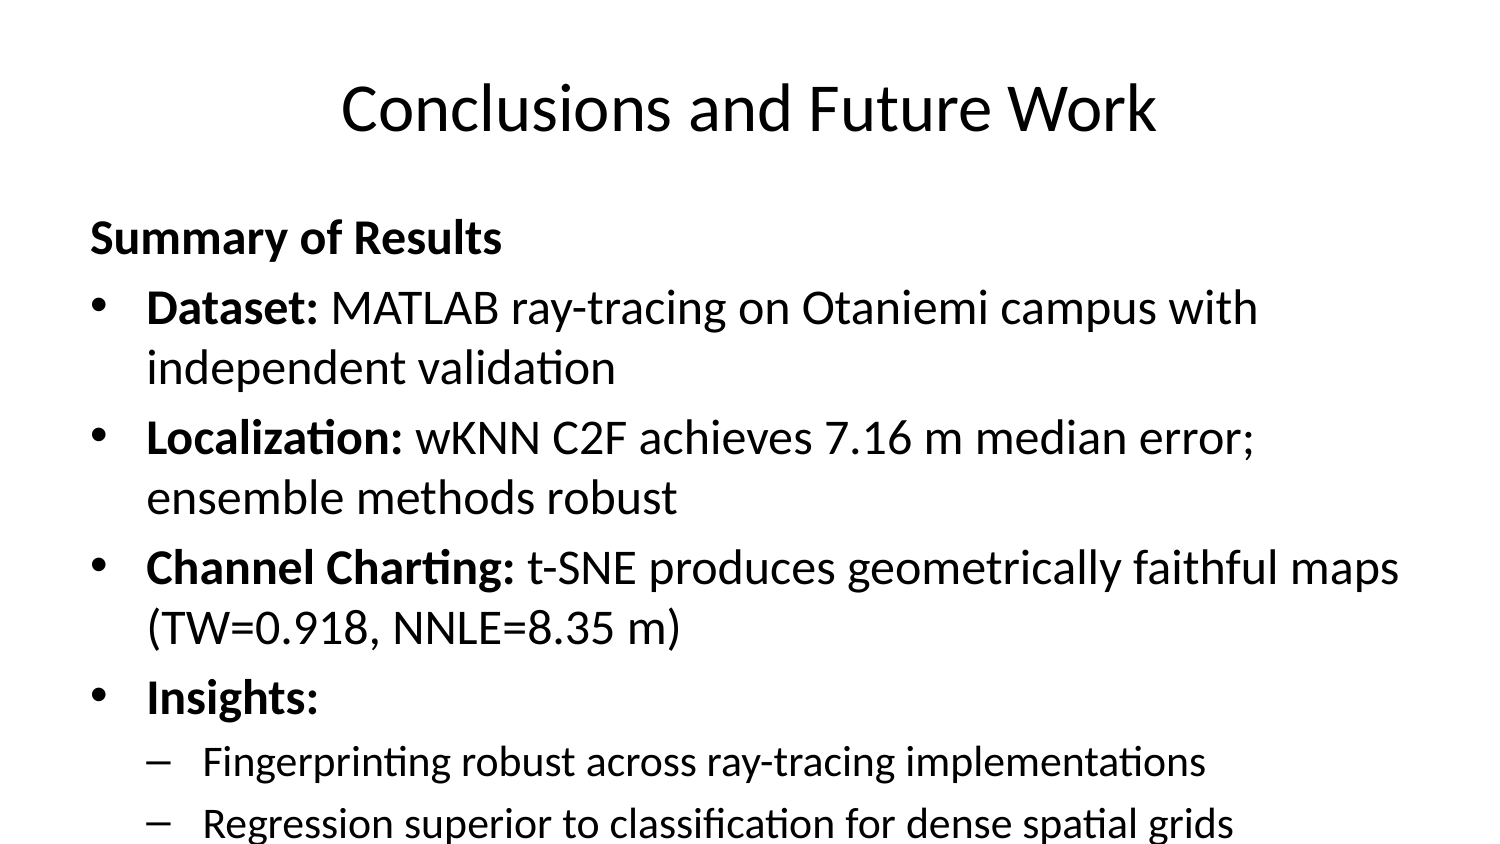

# Conclusions and Future Work
Summary of Results
Dataset: MATLAB ray-tracing on Otaniemi campus with independent validation
Localization: wKNN C2F achieves 7.16 m median error; ensemble methods robust
Channel Charting: t-SNE produces geometrically faithful maps (TW=0.918, NNLE=8.35 m)
Insights:
Fingerprinting robust across ray-tracing implementations
Regression superior to classification for dense spatial grids
Unsupervised charting competitive with supervised localization
Limitations:
NLOS shadow regions cause ambiguity and inflated error tails
Limited training samples constrain deep learning approaches
Future Work
Enhanced Features: Incorporate per-path AoA/AoD angles from ray-tracing output
Metric-Preserving Loss: Replace MSE autoencoder with Siamese/triplet loss
Larger Scene: Extend to full 77-building Otaniemi model (GPU acceleration needed)
Semi-Supervised Charting: Use small subset of labelled anchors to regularise latent space
Practical Demonstration: Beam-management or handover policy based on learned radio-space embedding